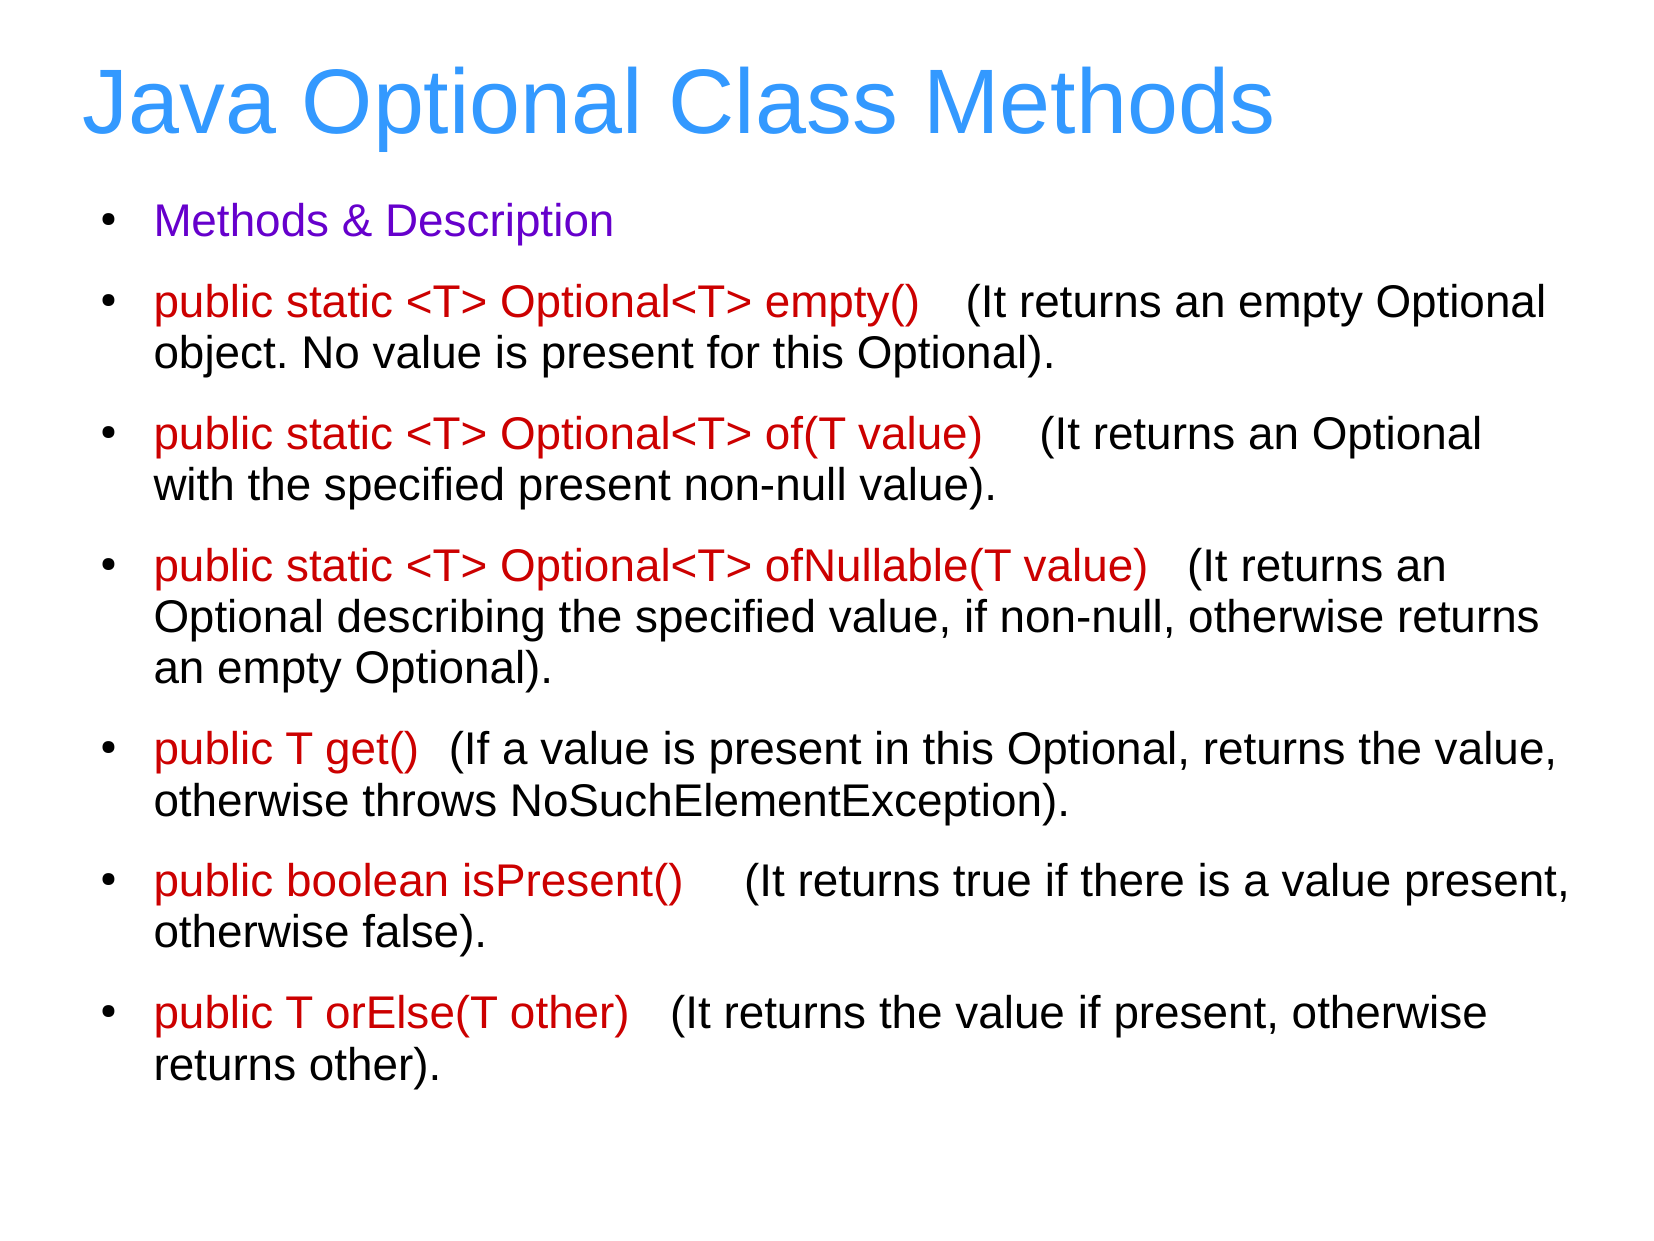

# Java Optional Class Methods
Methods & Description
public static <T> Optional<T> empty()	(It returns an empty Optional object. No value is present for this Optional).
public static <T> Optional<T> of(T value)	(It returns an Optional with the specified present non-null value).
public static <T> Optional<T> ofNullable(T value)	(It returns an Optional describing the specified value, if non-null, otherwise returns an empty Optional).
public T get()	(If a value is present in this Optional, returns the value, otherwise throws NoSuchElementException).
public boolean isPresent()	(It returns true if there is a value present, otherwise false).
public T orElse(T other)	(It returns the value if present, otherwise returns other).